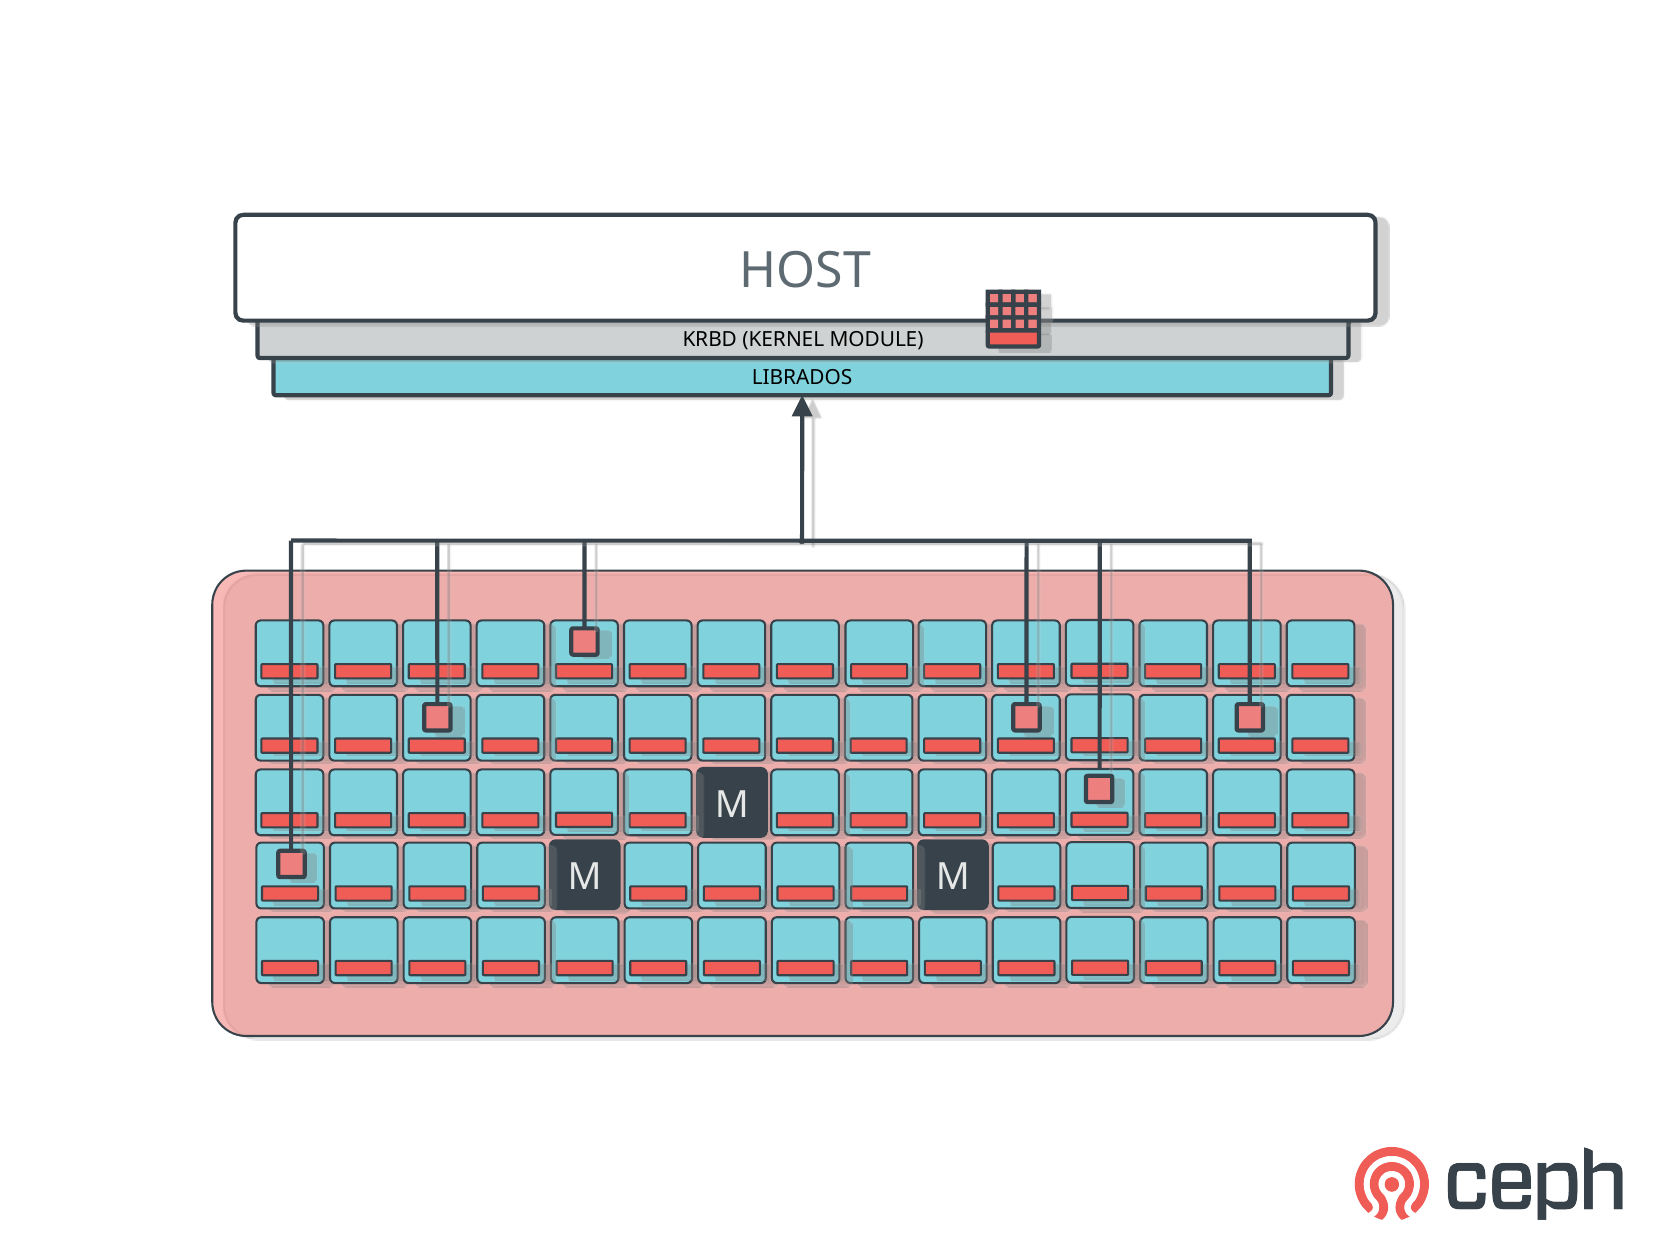

HOST
KRBD (KERNEL MODULE)
LIBRADOS
M
M
M